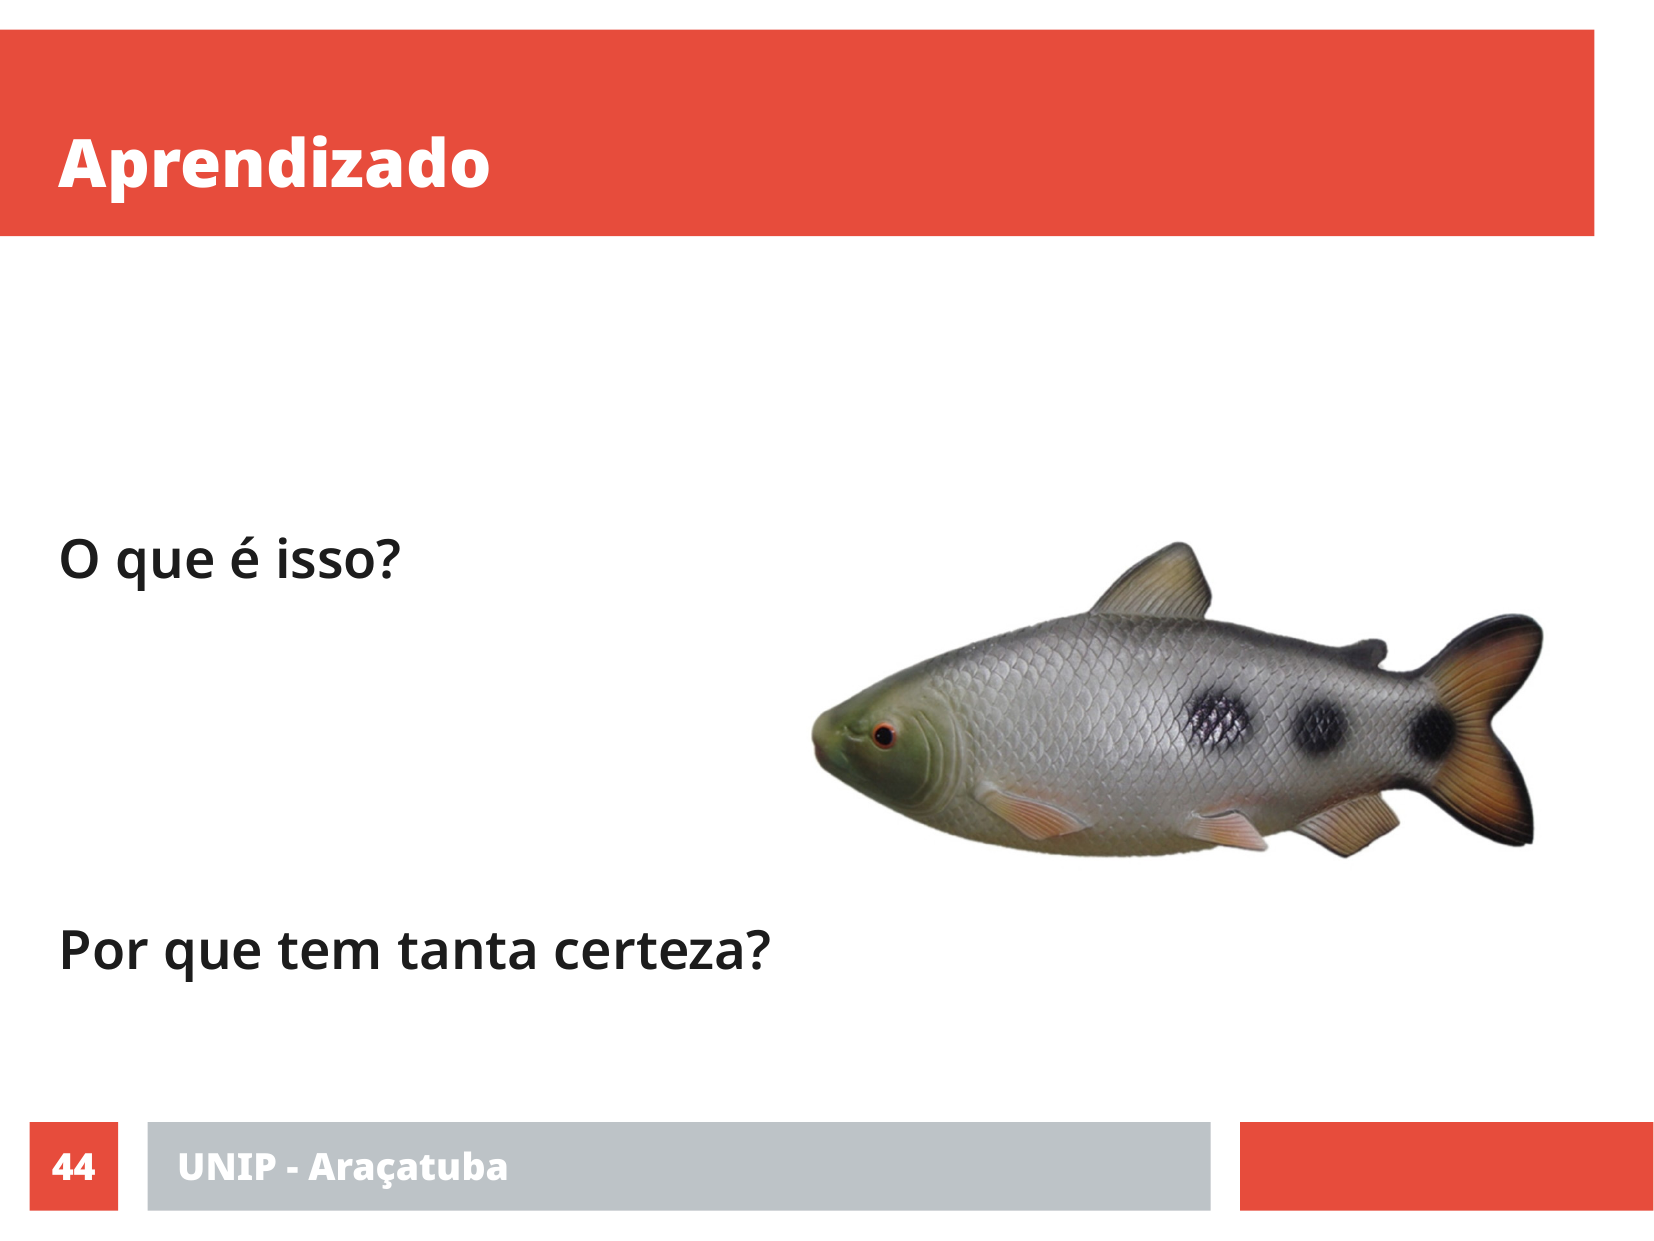

# Aprendizado
O que é isso?
Por que tem tanta certeza?
44
UNIP - Araçatuba